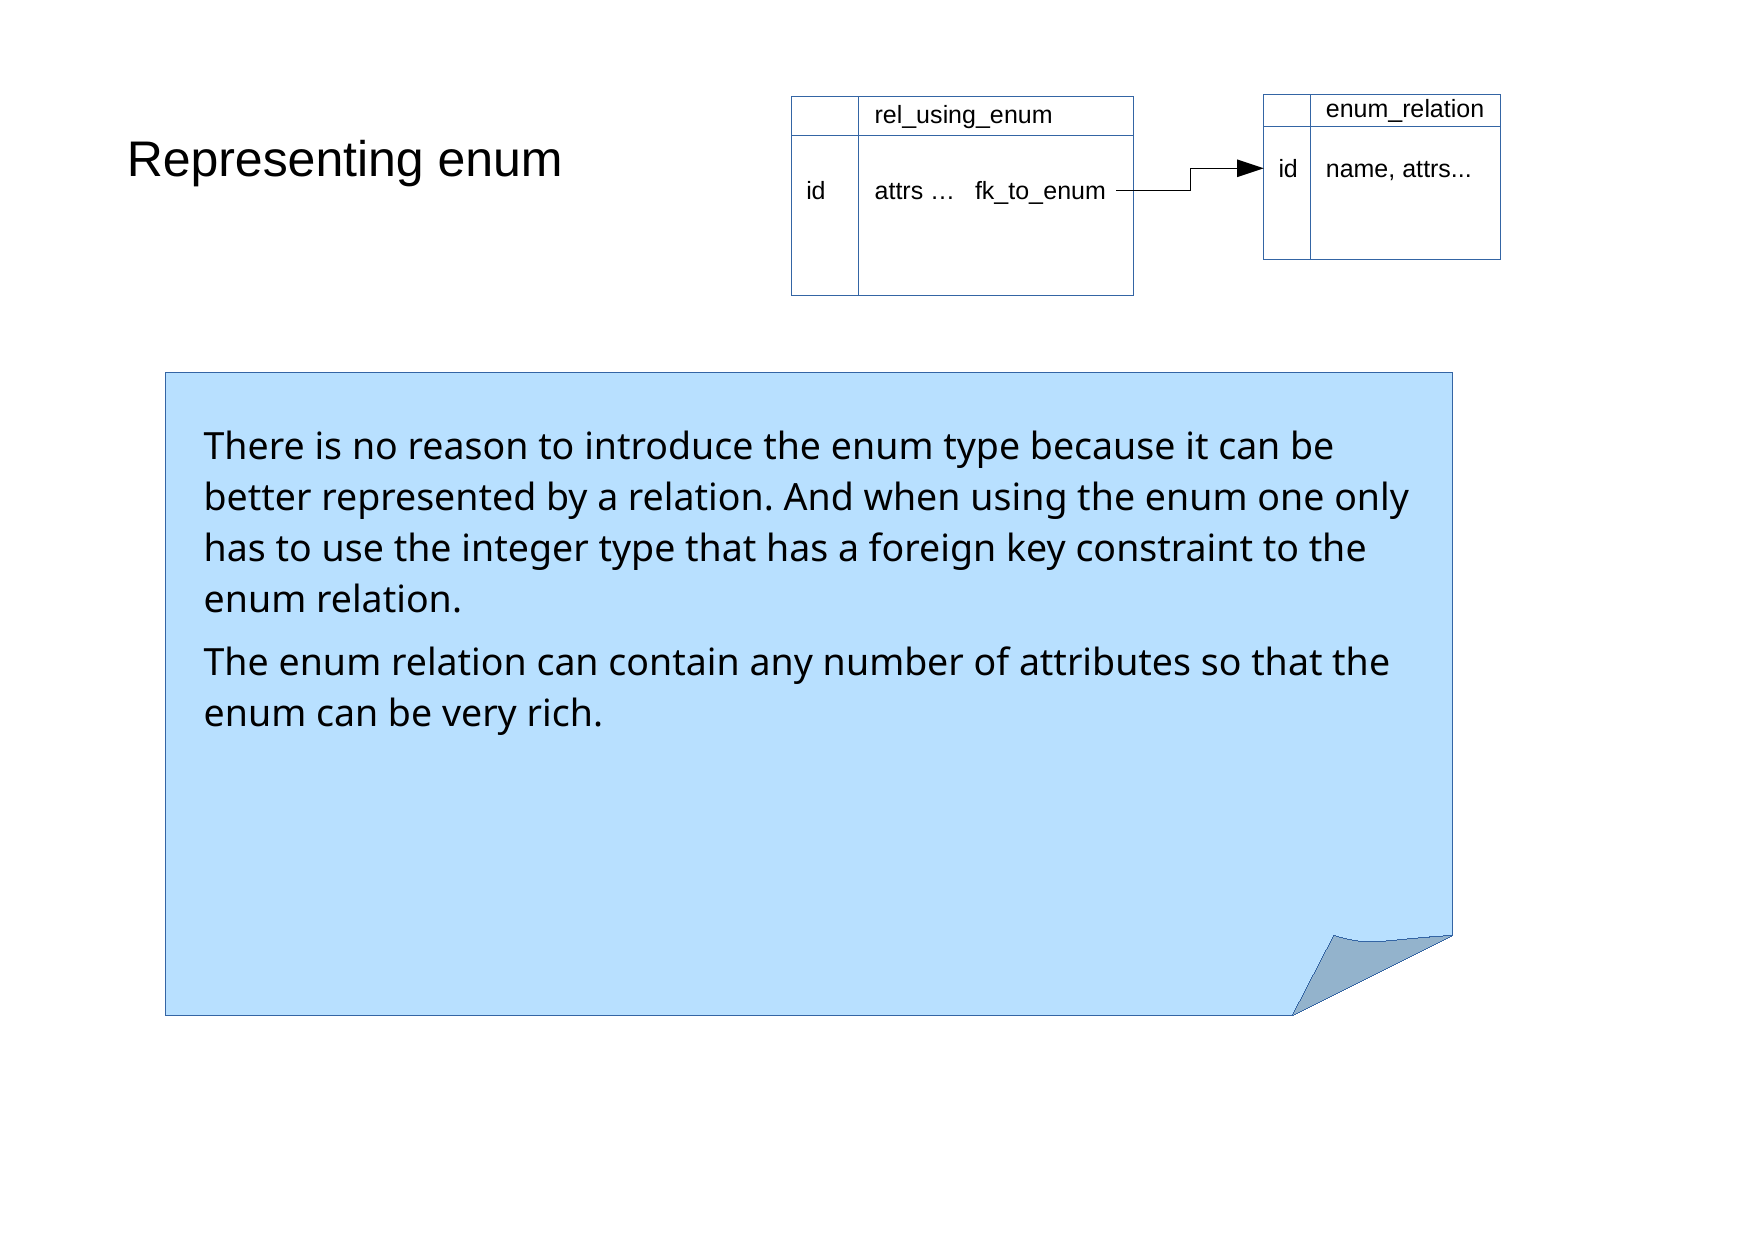

enum_relation
rel_using_enum
Representing enum
id
name, attrs...
id
attrs …
fk_to_enum
There is no reason to introduce the enum type because it can be better represented by a relation. And when using the enum one only has to use the integer type that has a foreign key constraint to the enum relation.
The enum relation can contain any number of attributes so that the enum can be very rich.